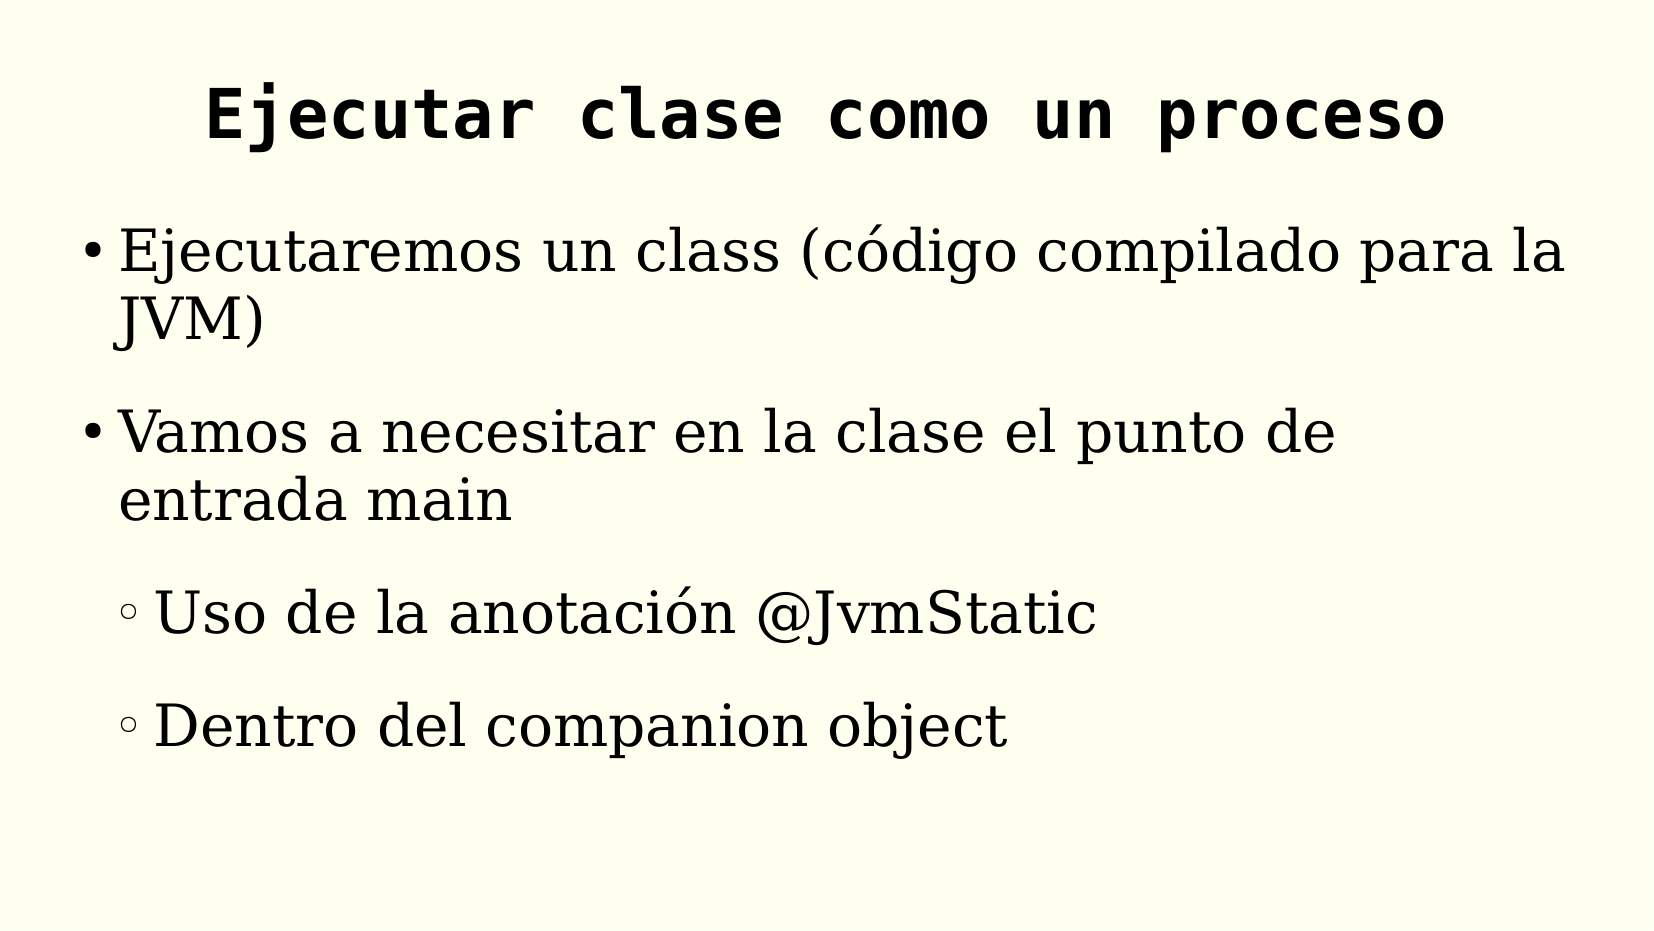

# Ejecutar clase como un proceso
Ejecutaremos un class (código compilado para la JVM)
Vamos a necesitar en la clase el punto de entrada main
Uso de la anotación @JvmStatic
Dentro del companion object